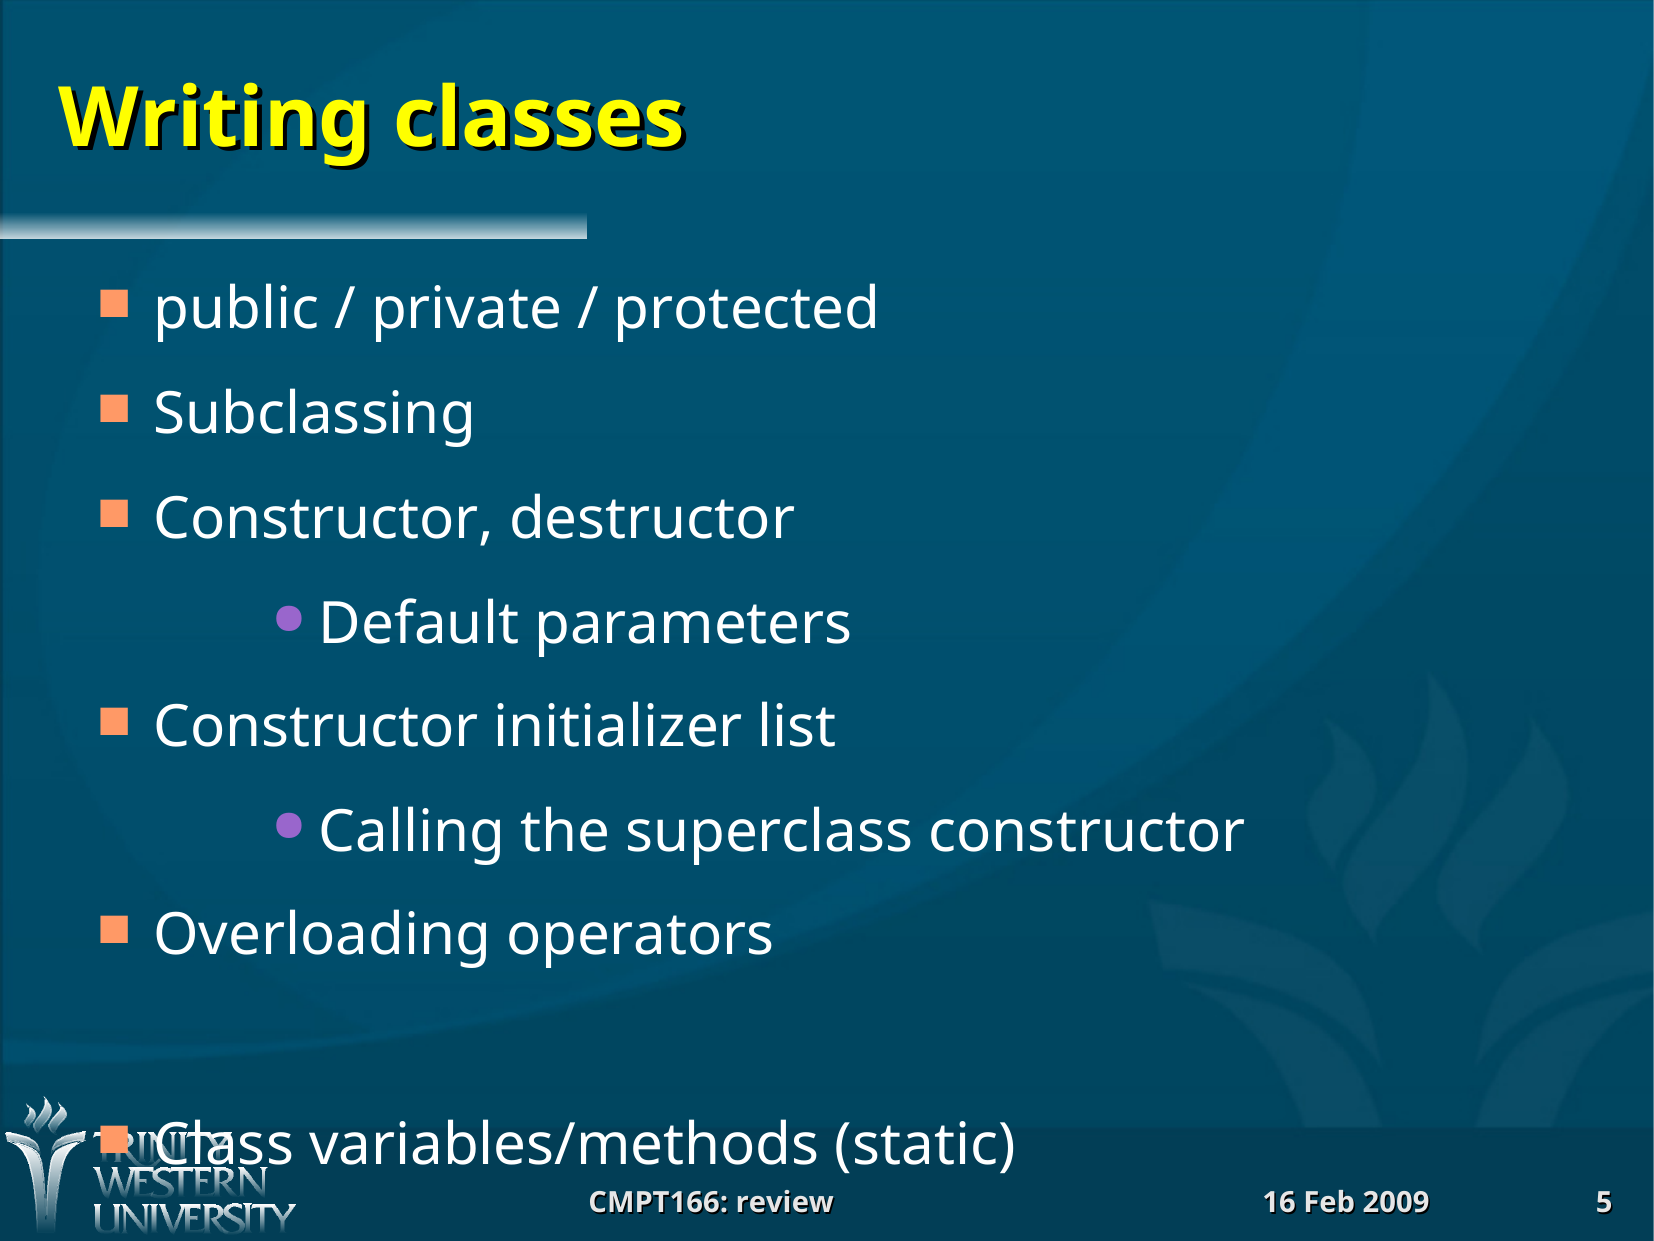

# Writing classes
public / private / protected
Subclassing
Constructor, destructor
Default parameters
Constructor initializer list
Calling the superclass constructor
Overloading operators
Class variables/methods (static)
CMPT166: review
16 Feb 2009
5